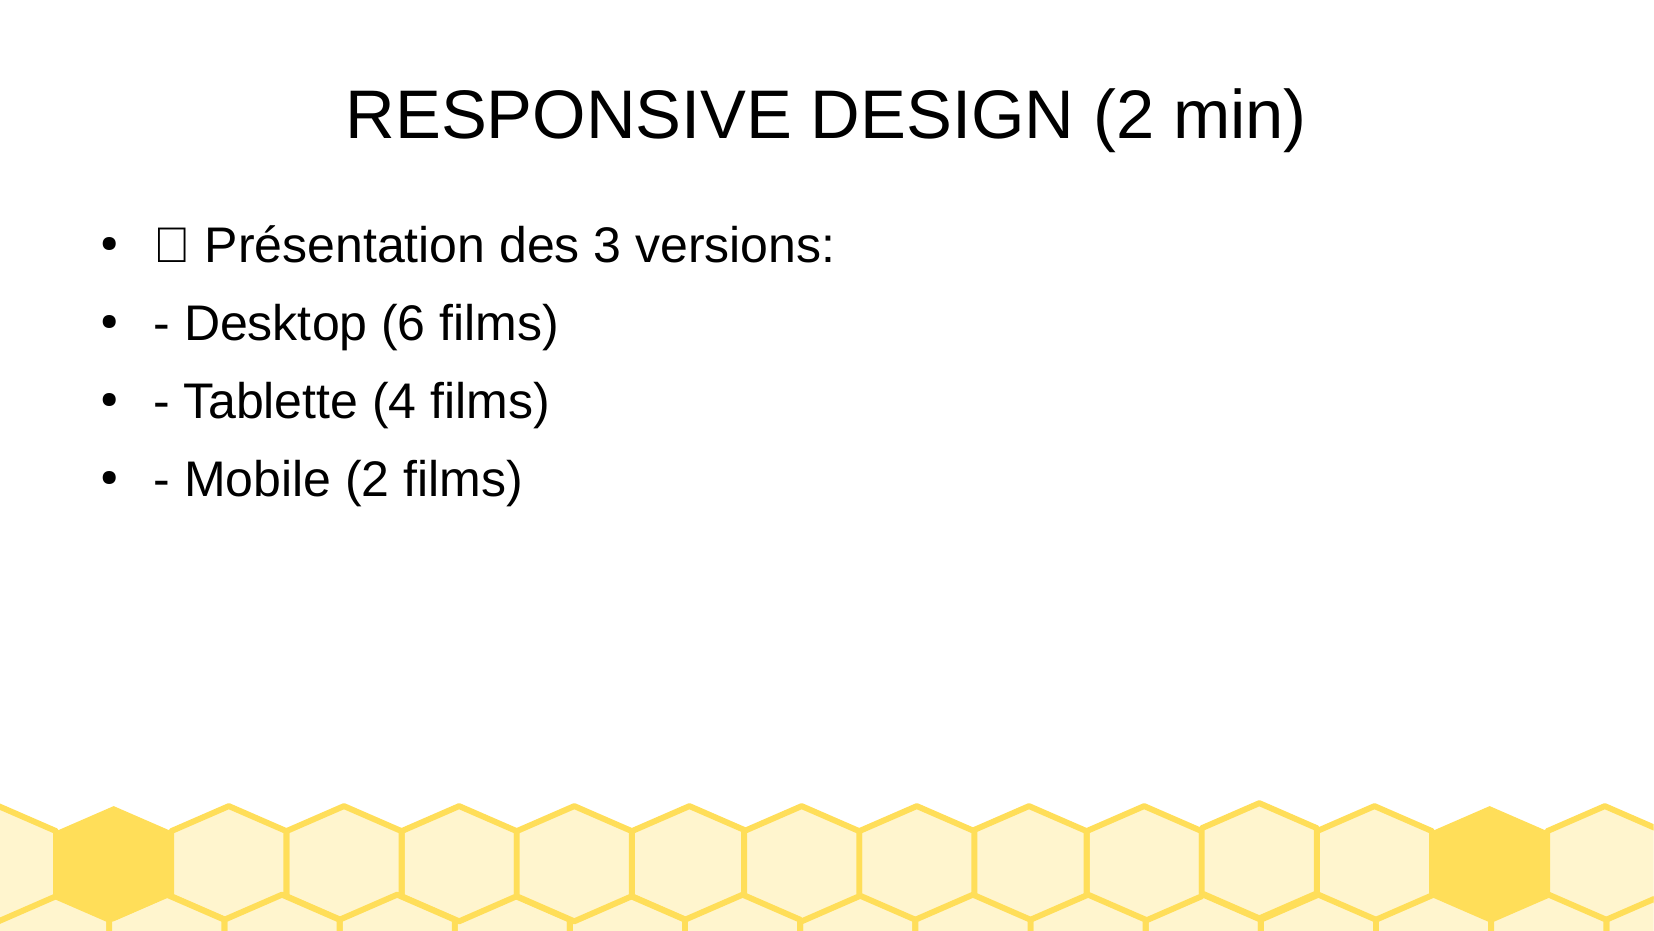

# RESPONSIVE DESIGN (2 min)
📱 Présentation des 3 versions:
- Desktop (6 films)
- Tablette (4 films)
- Mobile (2 films)